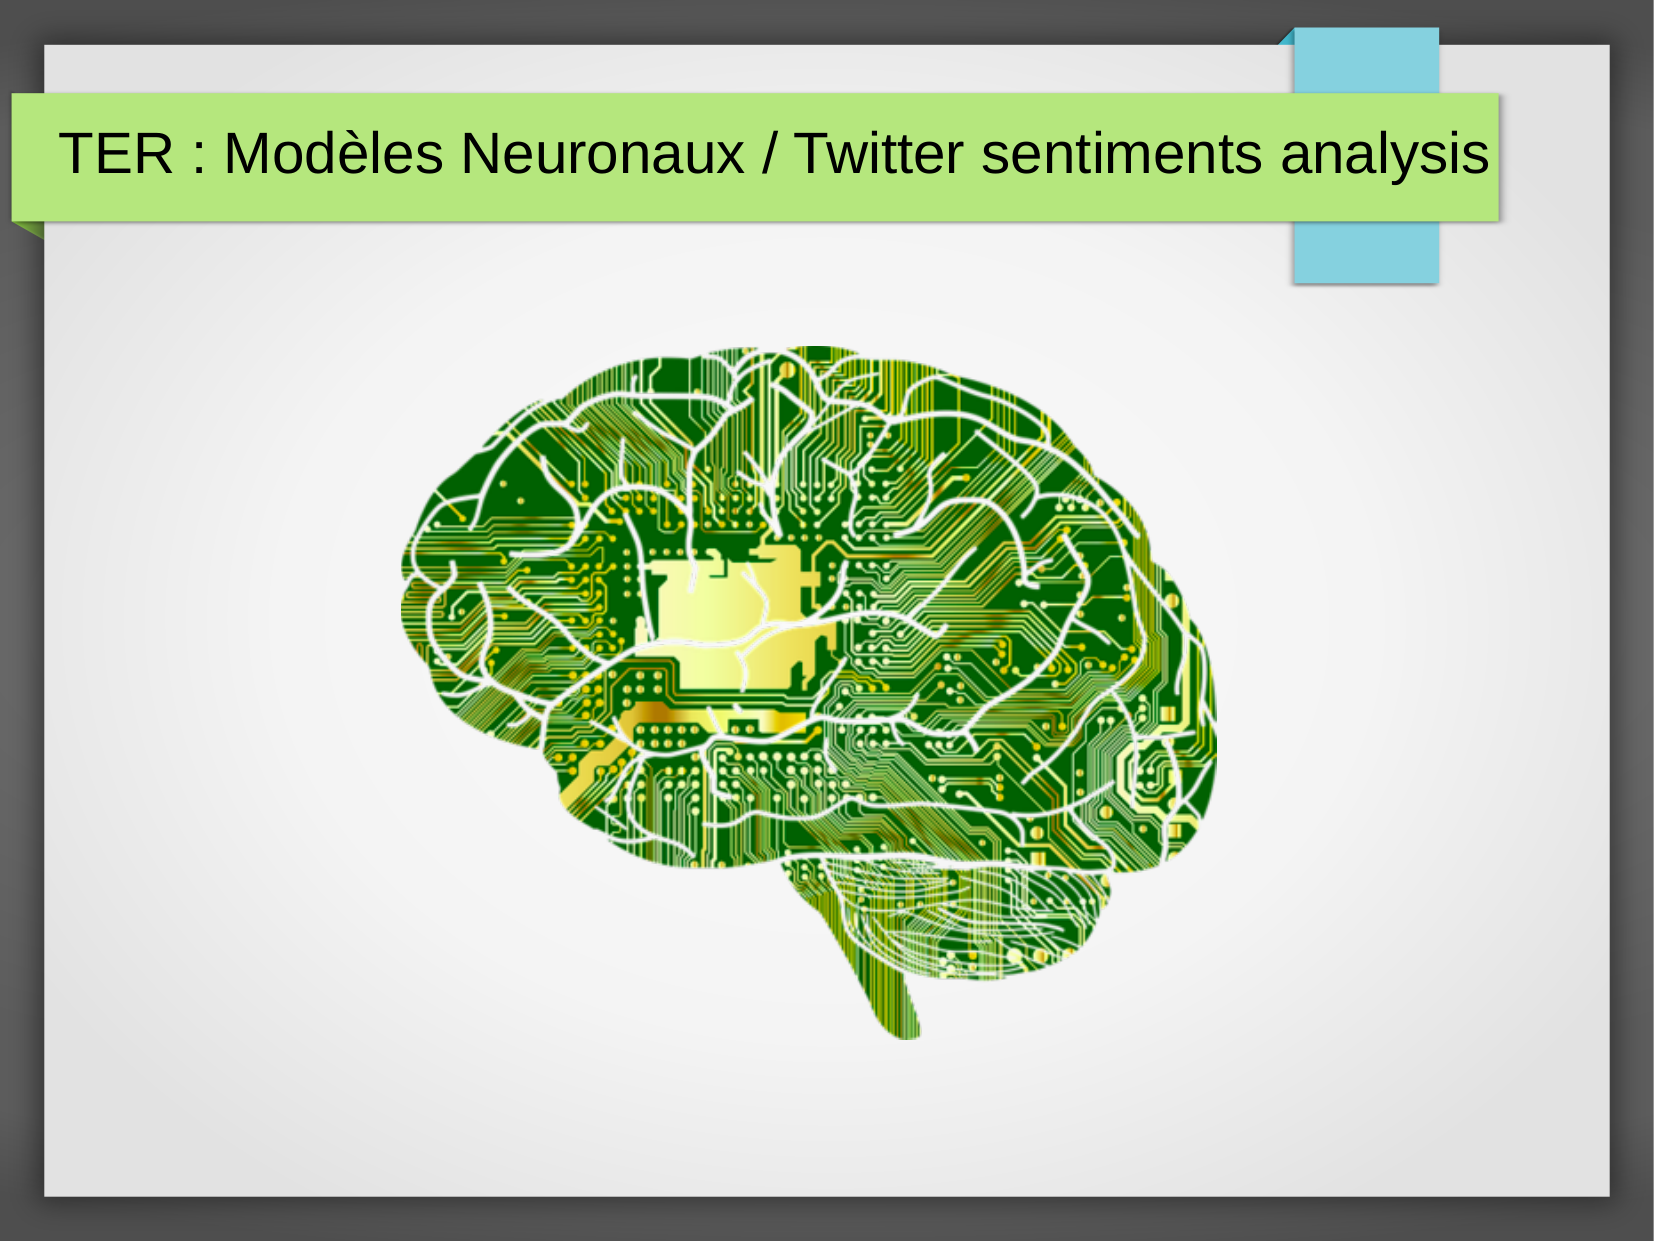

# TER : Modèles Neuronaux / Twitter sentiments analysis